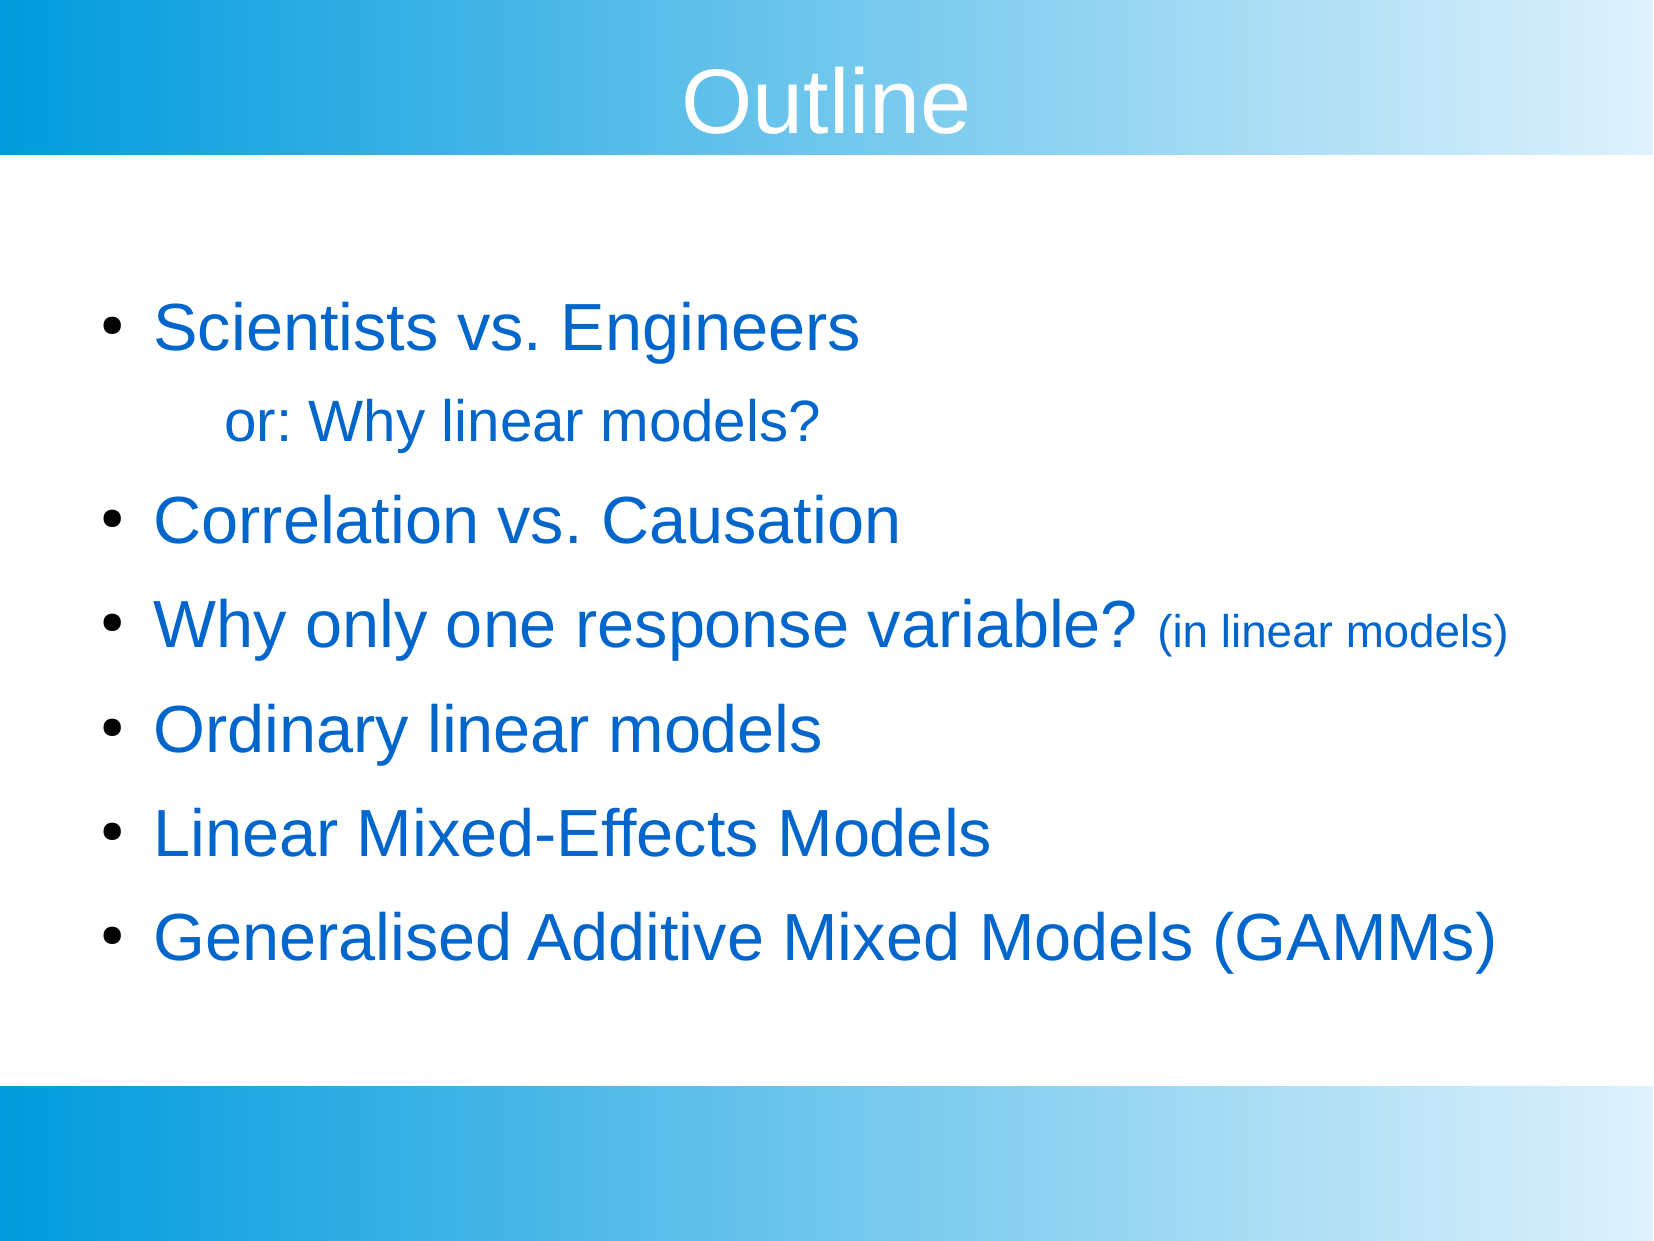

Outline
# Scientists vs. Engineers
or: Why linear models?
Correlation vs. Causation
Why only one response variable? (in linear models)
Ordinary linear models
Linear Mixed-Effects Models
Generalised Additive Mixed Models (GAMMs)